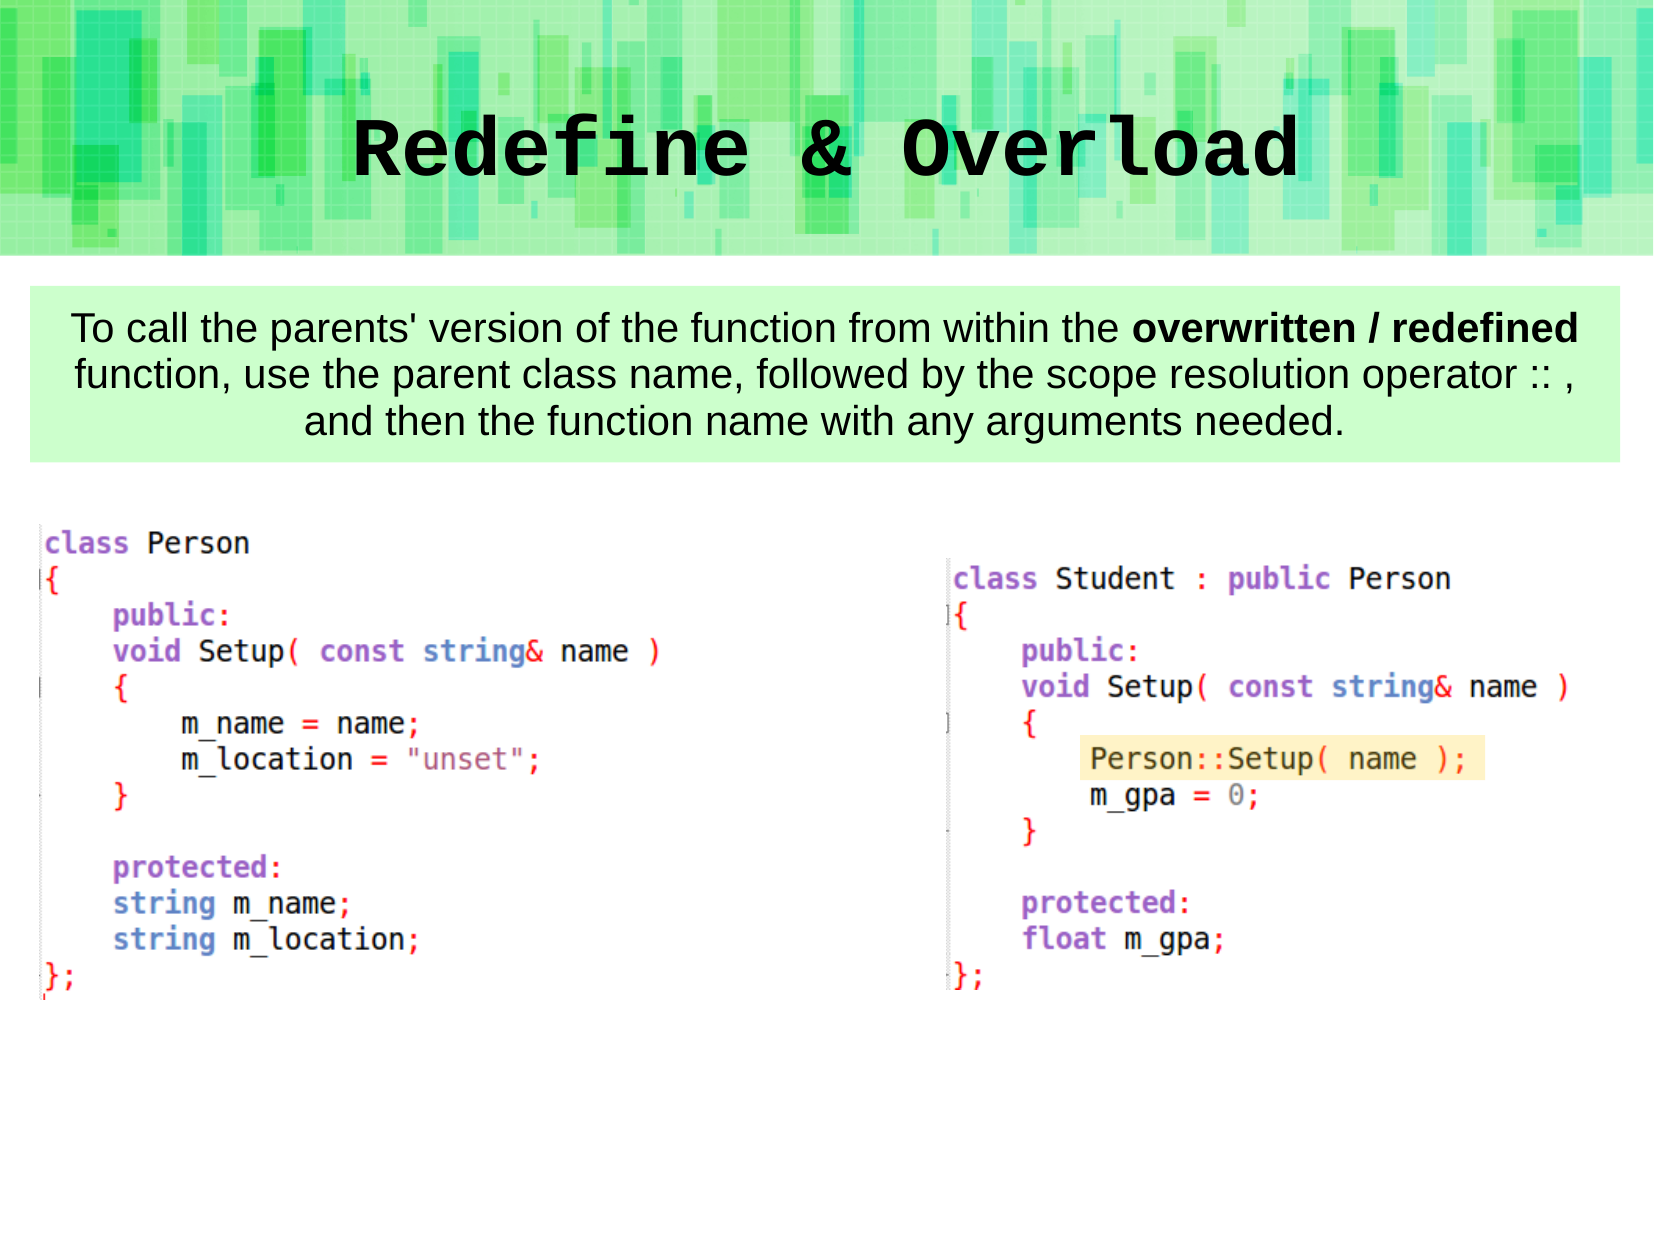

# Redefine & Overload
To call the parents' version of the function from within the overwritten / redefined function, use the parent class name, followed by the scope resolution operator :: , and then the function name with any arguments needed.